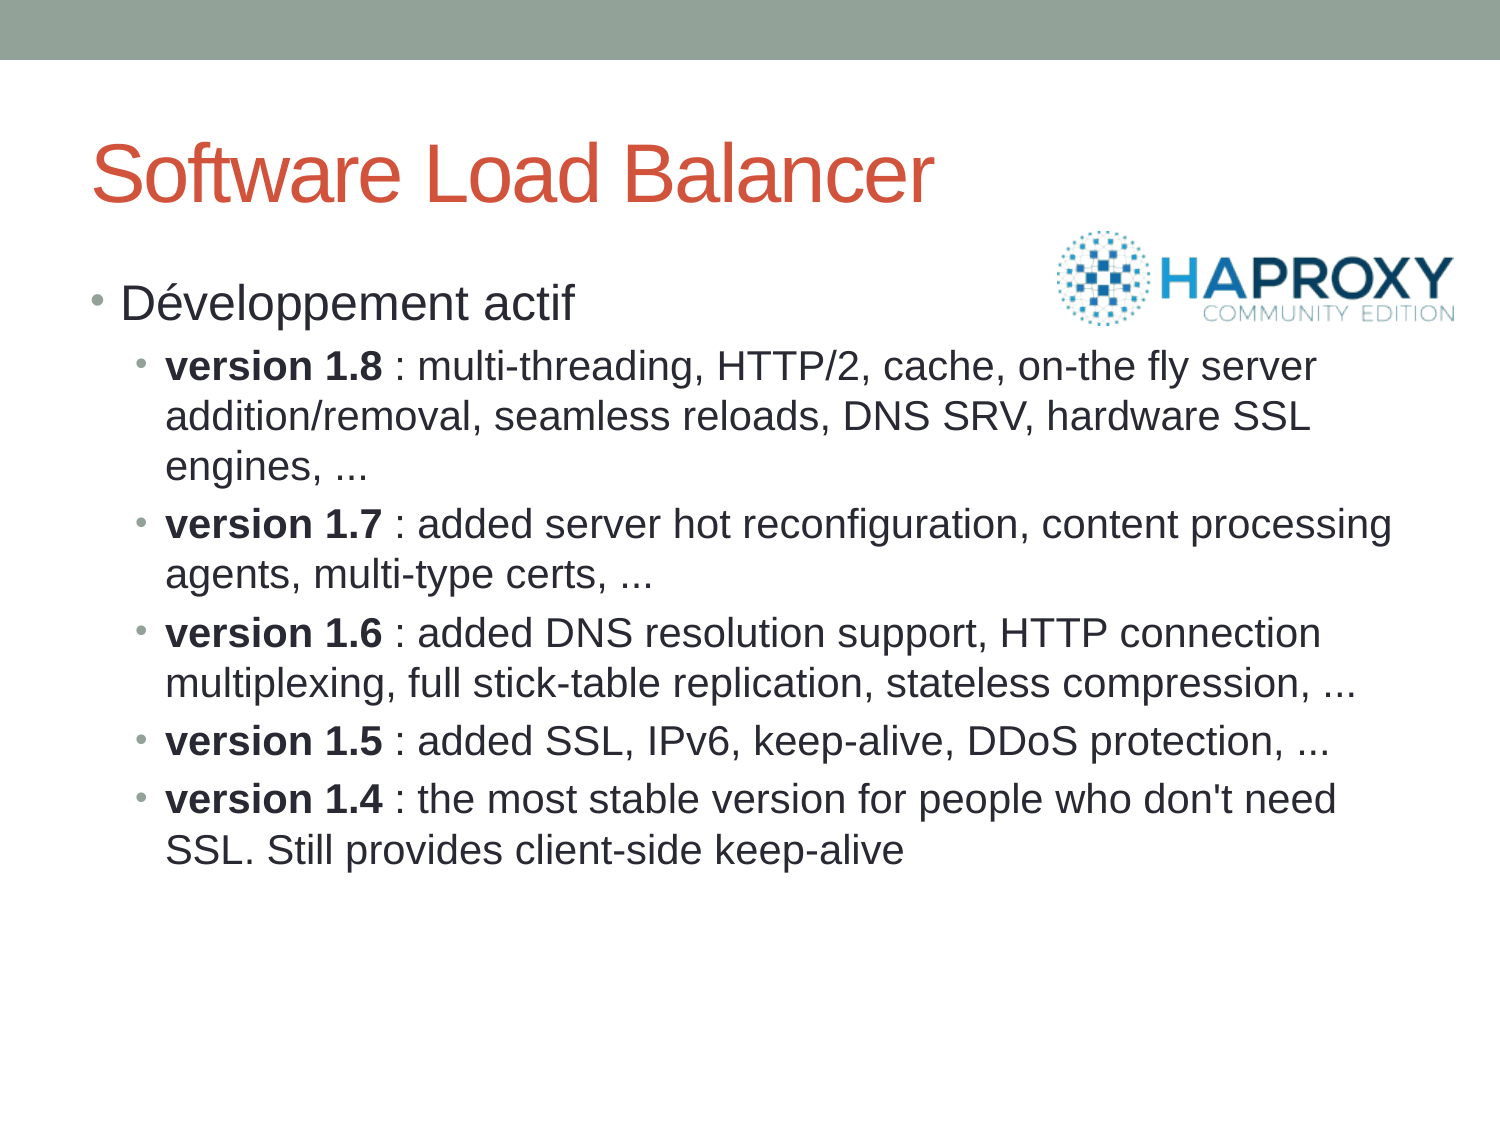

# Software Load Balancer
Développement actif
version 1.8 : multi-threading, HTTP/2, cache, on-the fly server addition/removal, seamless reloads, DNS SRV, hardware SSL engines, ...
version 1.7 : added server hot reconfiguration, content processing agents, multi-type certs, ...
version 1.6 : added DNS resolution support, HTTP connection multiplexing, full stick-table replication, stateless compression, ...
version 1.5 : added SSL, IPv6, keep-alive, DDoS protection, ...
version 1.4 : the most stable version for people who don't need SSL. Still provides client-side keep-alive